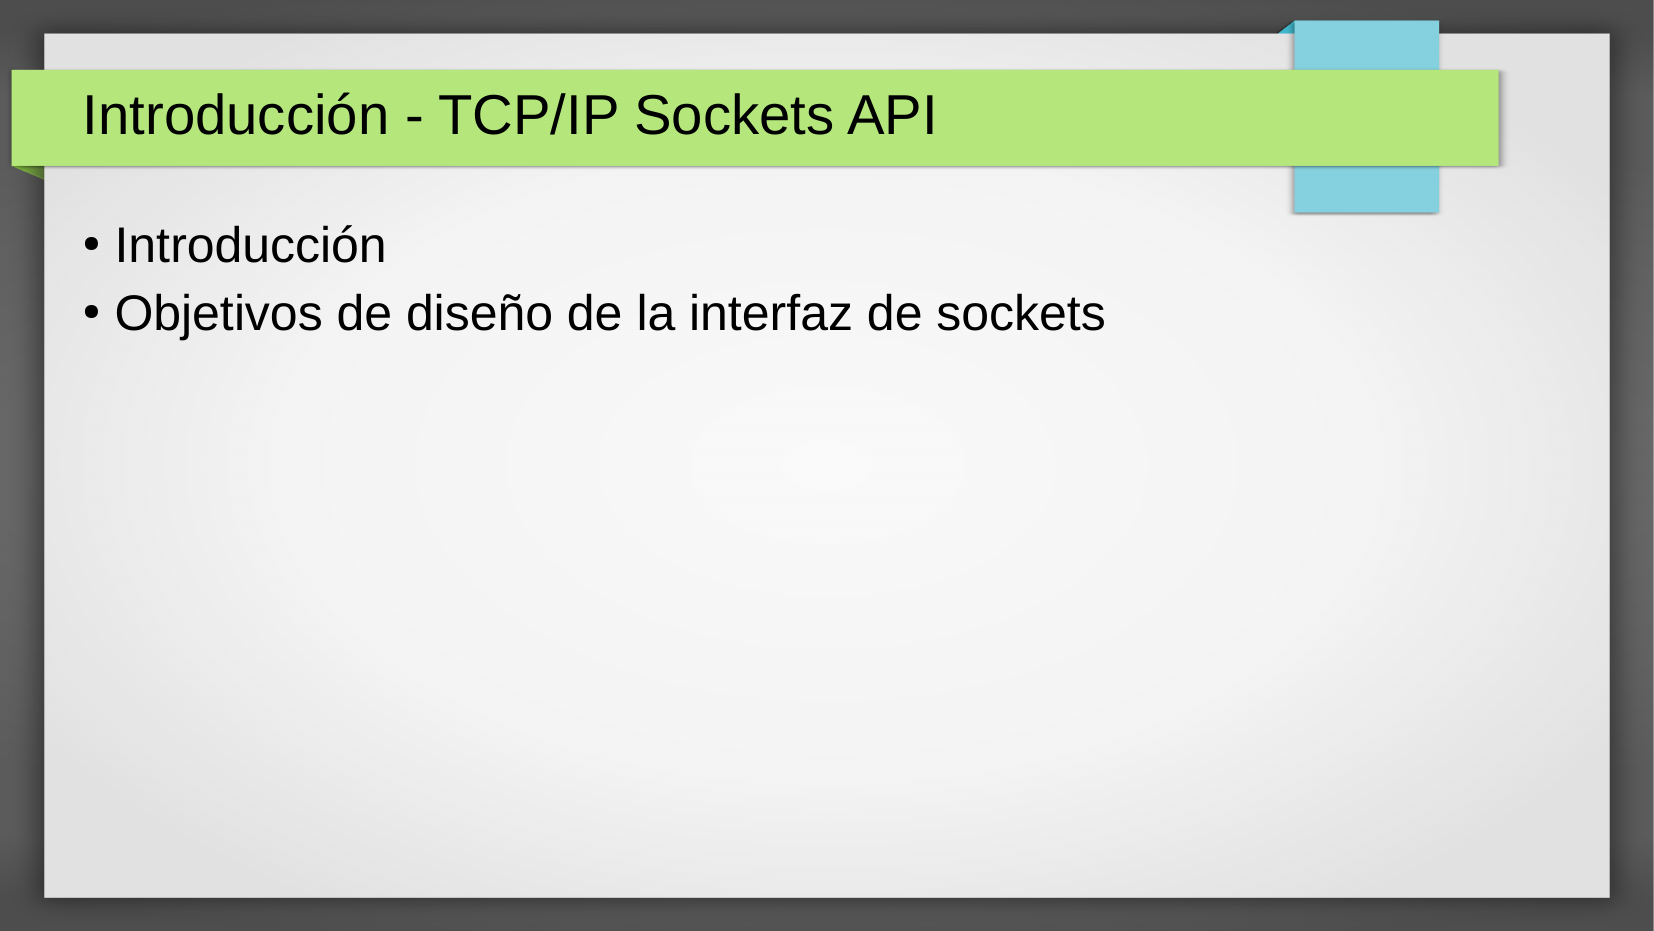

# Introducción - TCP/IP Sockets API
 Introducción
 Objetivos de diseño de la interfaz de sockets